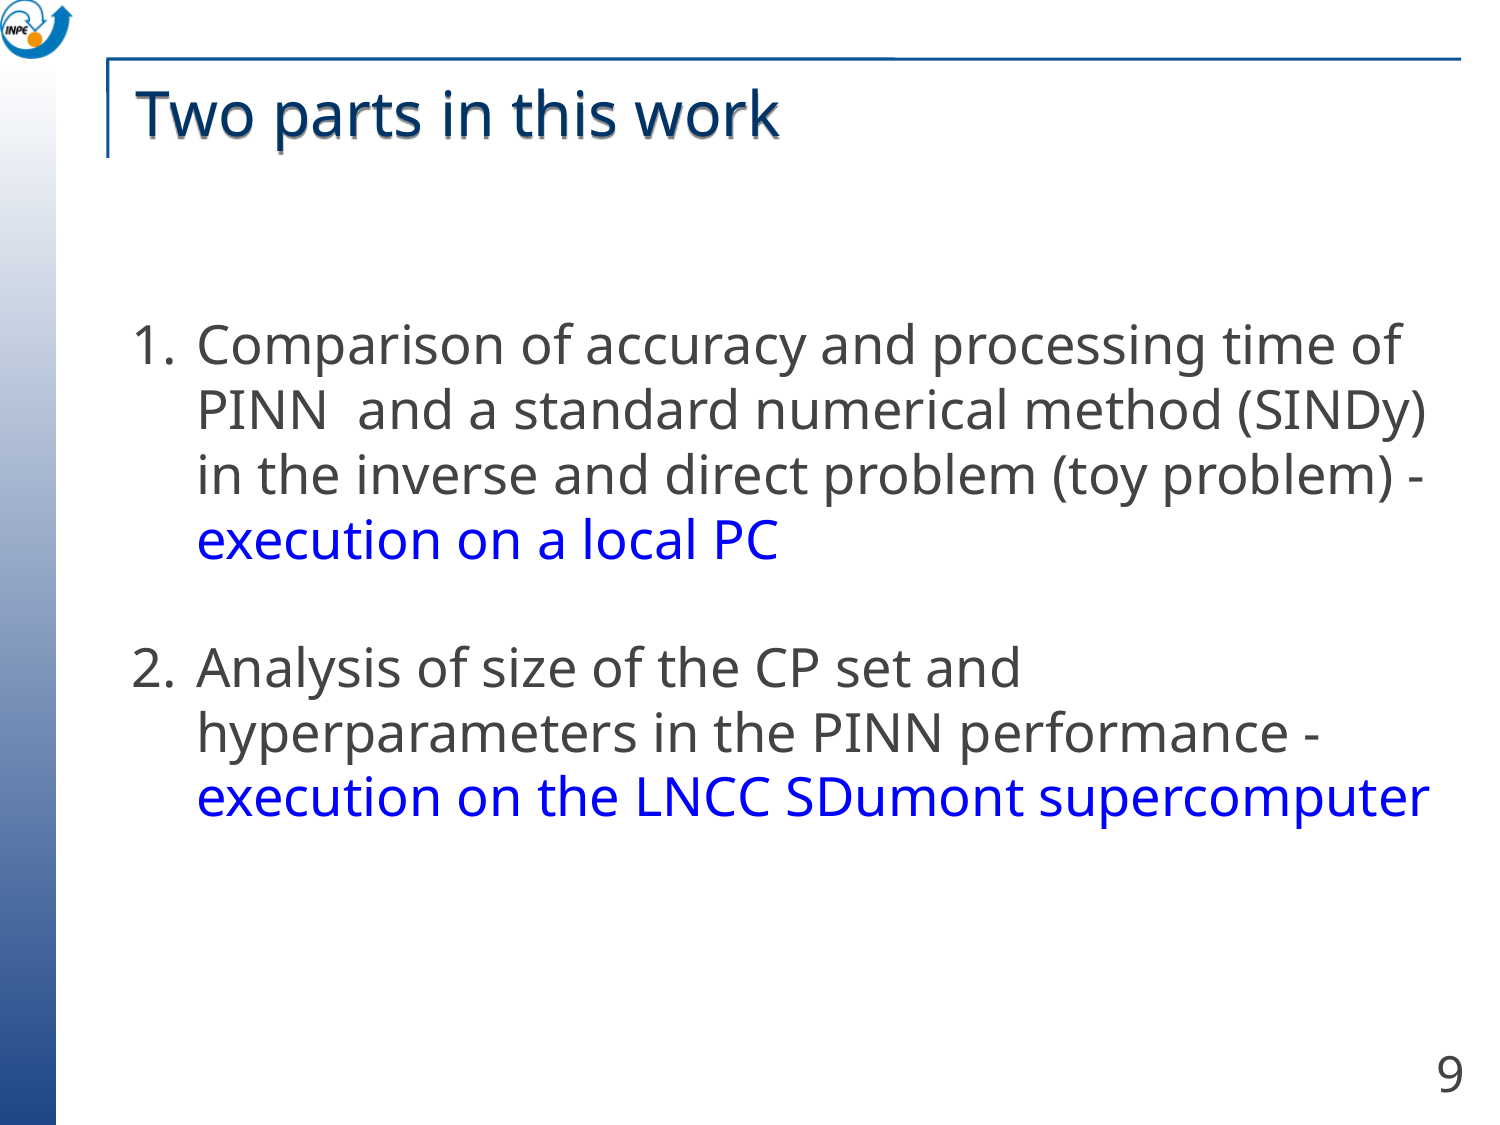

# Two parts in this work
Comparison of accuracy and processing time of PINN and a standard numerical method (SINDy) in the inverse and direct problem (toy problem) - execution on a local PC
Analysis of size of the CP set and hyperparameters in the PINN performance - execution on the LNCC SDumont supercomputer